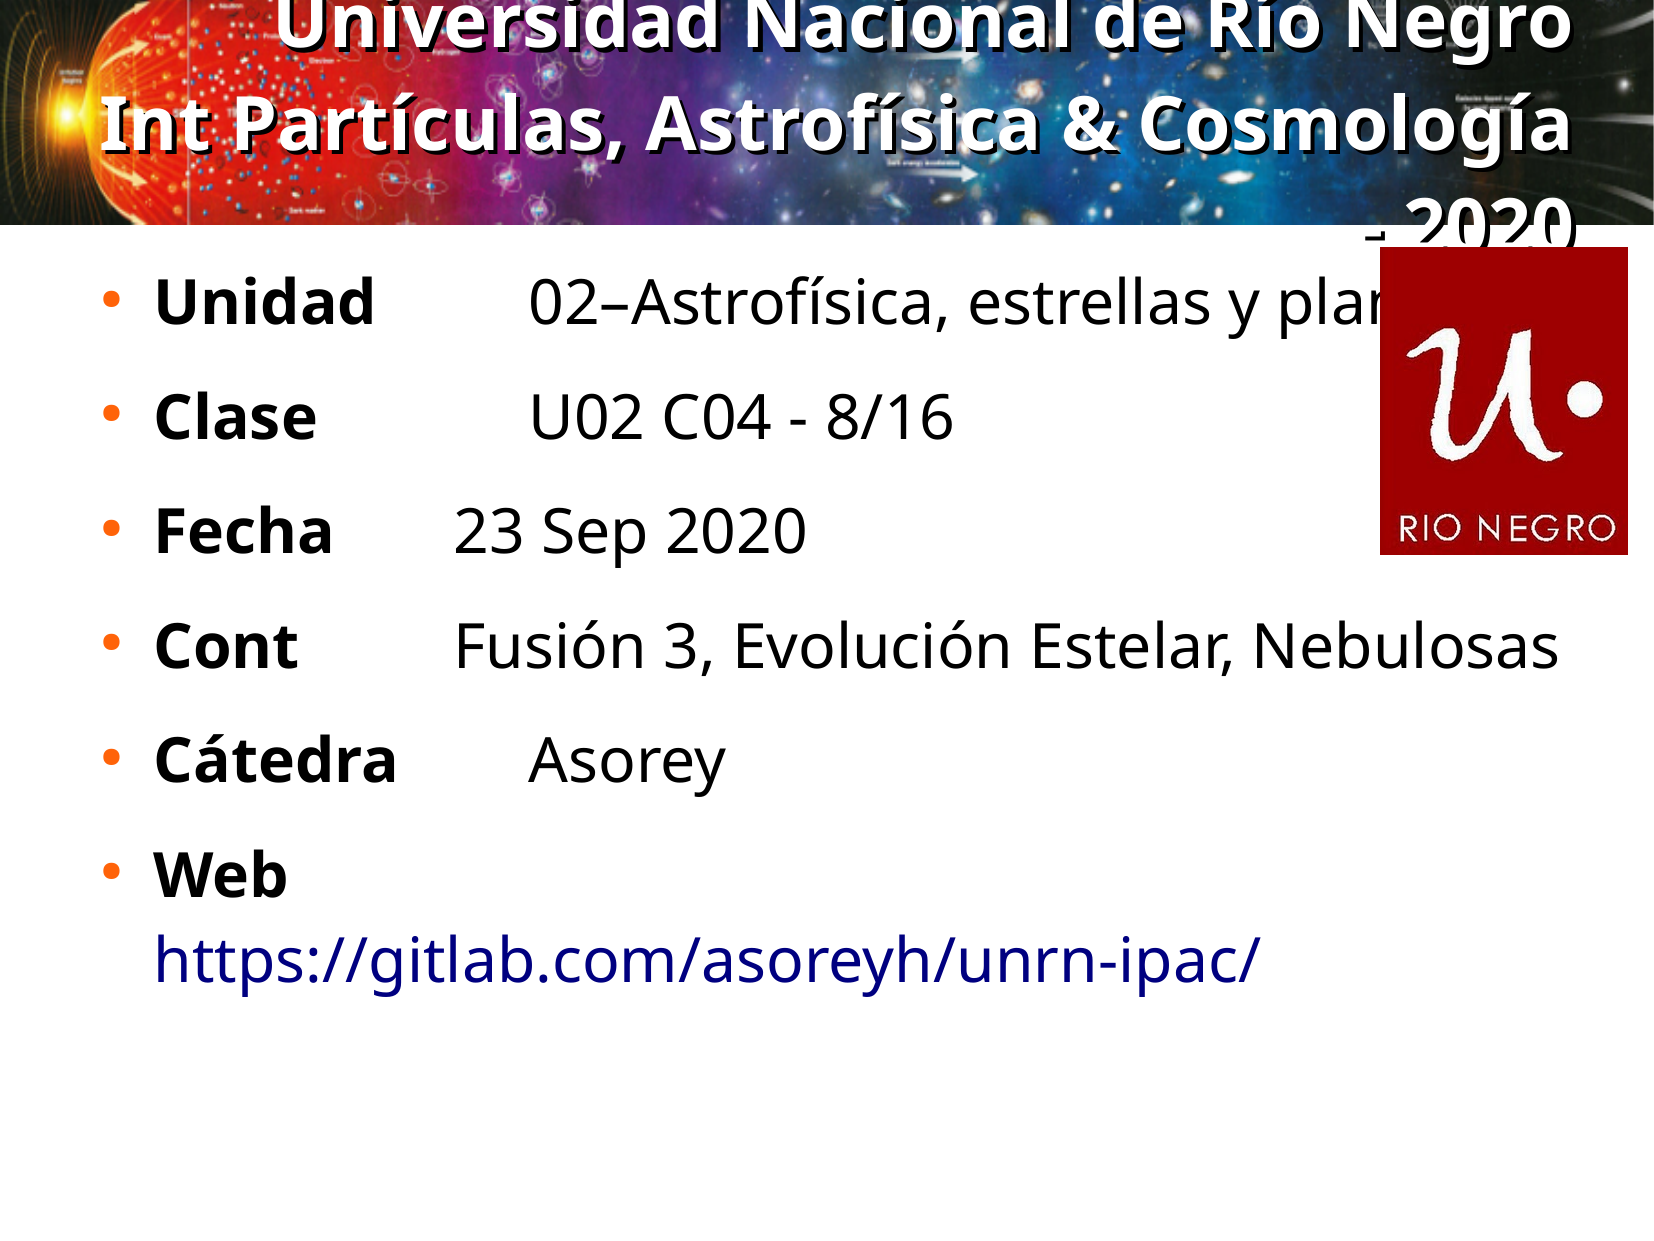

# Universidad Nacional de Río Negro Int Partículas, Astrofísica & Cosmología - 2020
Unidad 		02–Astrofísica, estrellas y planetas
Clase			U02 C04 - 8/16
Fecha		23 Sep 2020
Cont			Fusión 3, Evolución Estelar, Nebulosas
Cátedra		Asorey
Web 			https://gitlab.com/asoreyh/unrn-ipac/